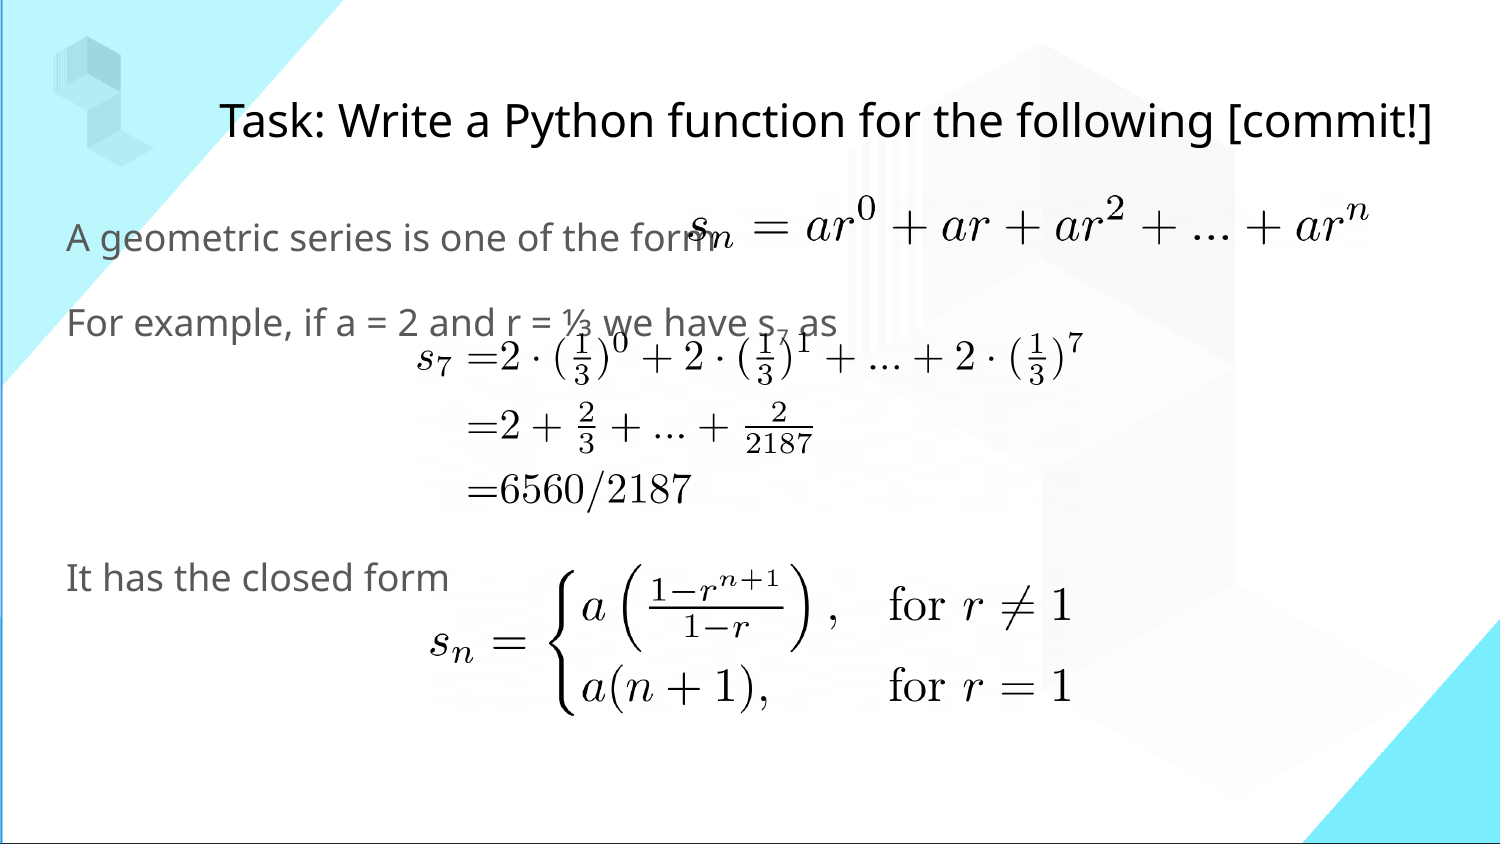

# Task: Write a Python function for the following [commit!]
A geometric series is one of the form
For example, if a = 2 and r = ⅓ we have s7 as
It has the closed form